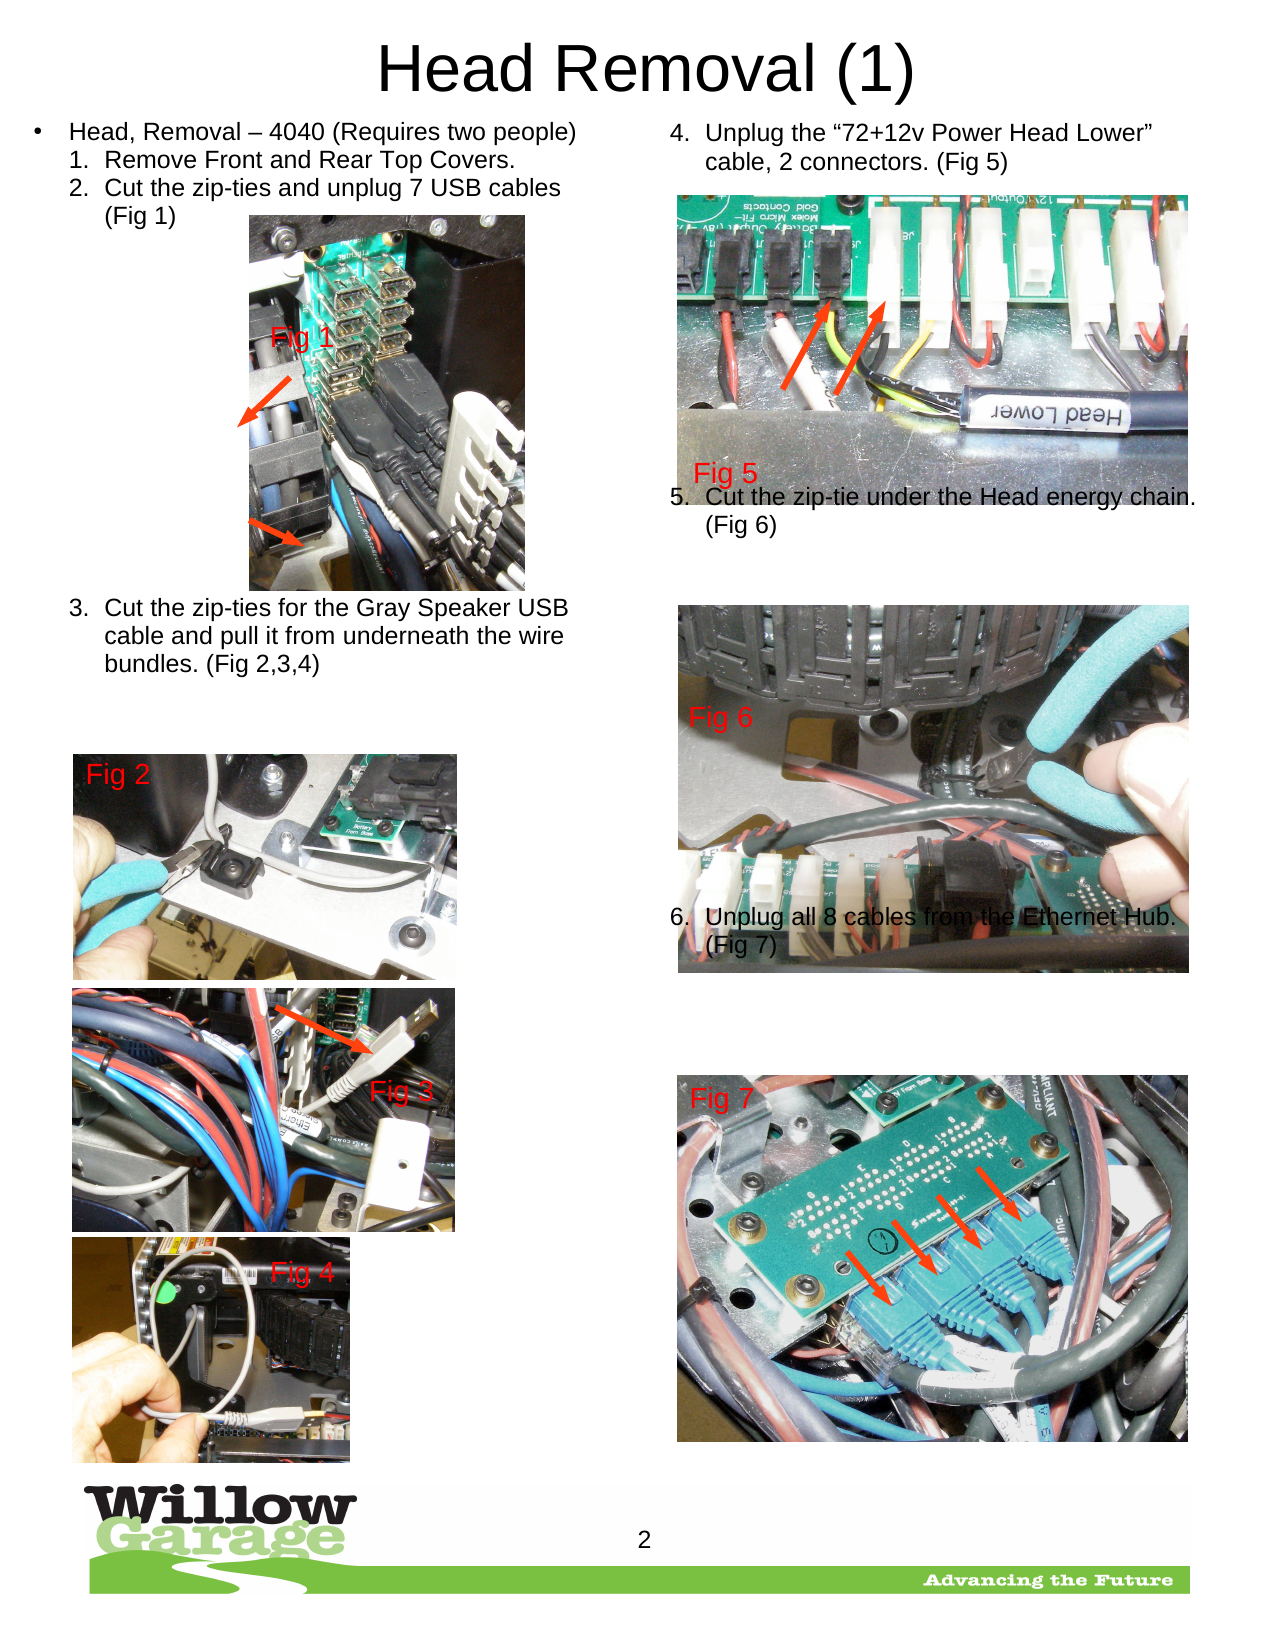

# Head Removal (1)
Head, Removal – 4040 (Requires two people)
Remove Front and Rear Top Covers.
Cut the zip-ties and unplug 7 USB cables
(Fig 1)
Cut the zip-ties for the Gray Speaker USB cable and pull it from underneath the wire bundles. (Fig 2,3,4)
Unplug the “72+12v Power Head Lower” cable, 2 connectors. (Fig 5)
Cut the zip-tie under the Head energy chain. (Fig 6)
Unplug all 8 cables from the Ethernet Hub. (Fig 7)
Fig 1
Fig 5
Fig 6
Fig 2
Fig 3
Fig 7
Fig 4
2